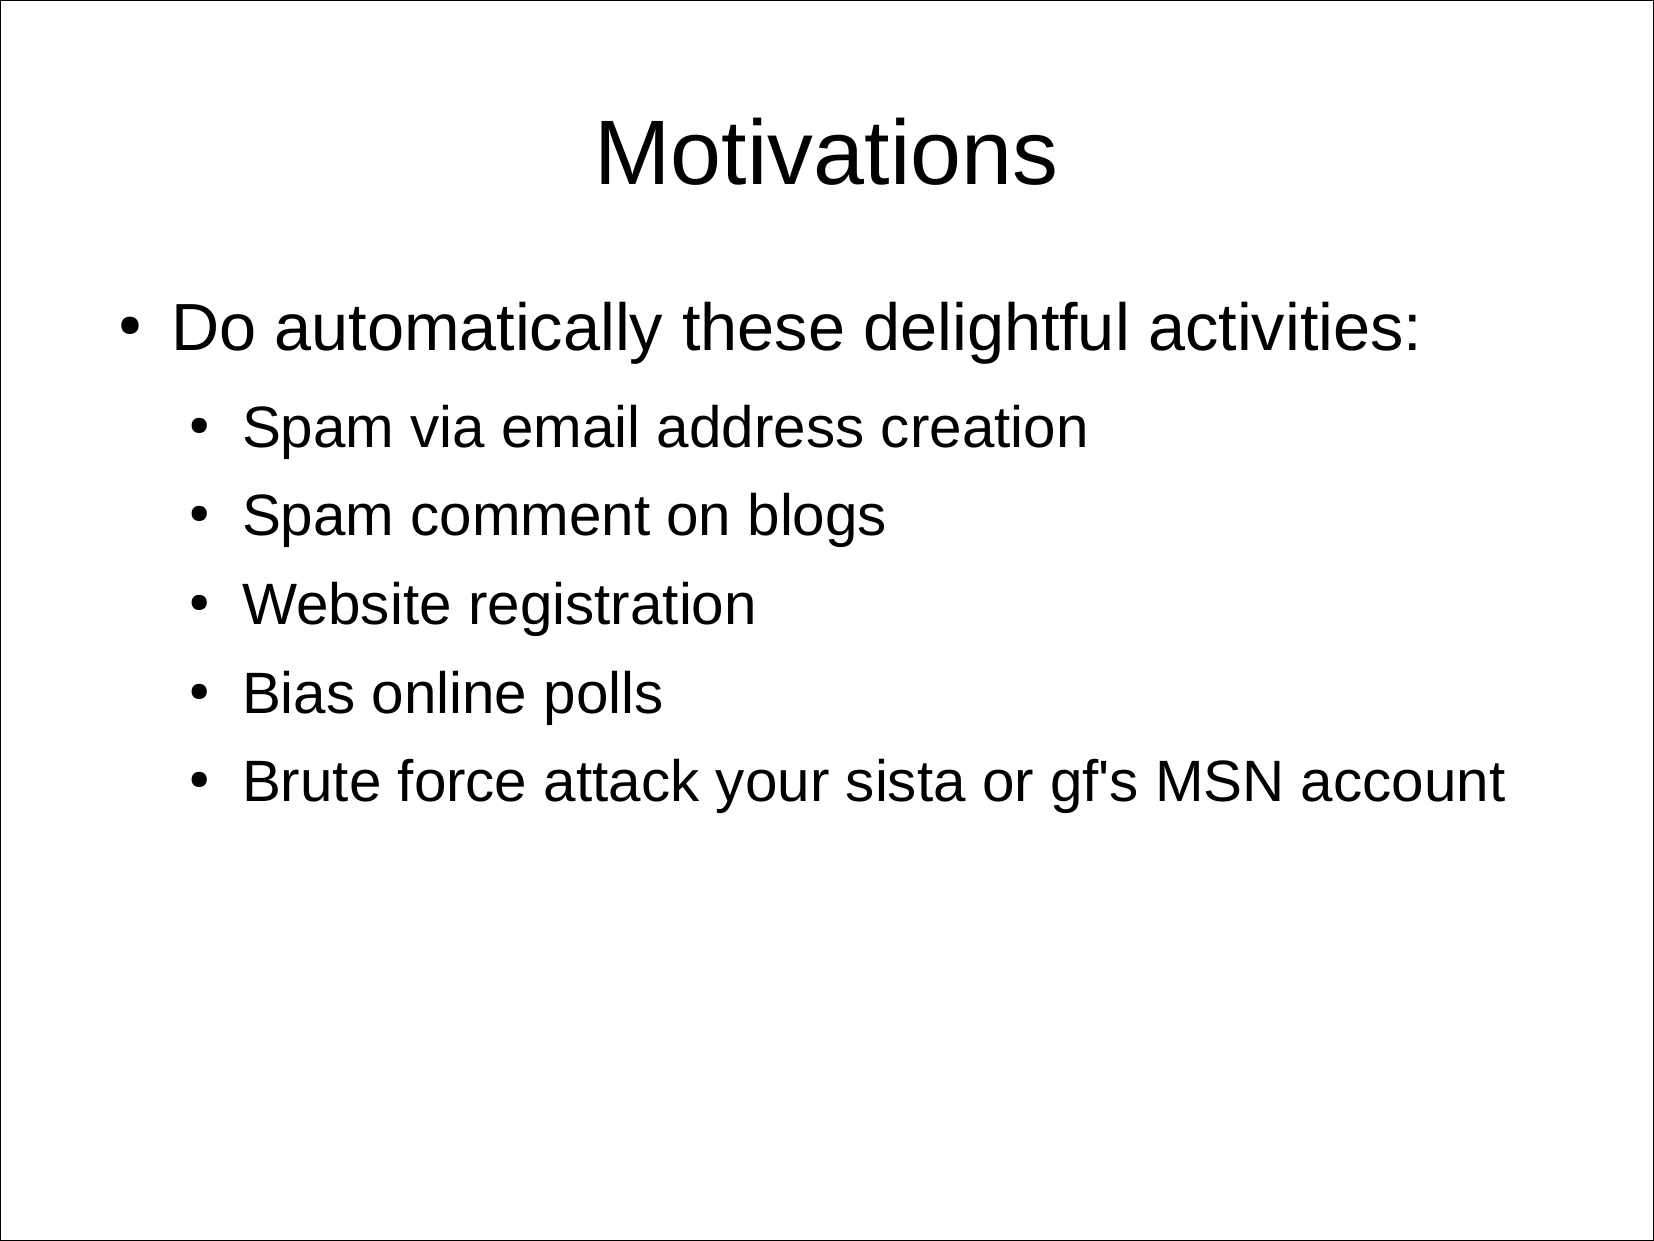

# Motivations
Do automatically these delightful activities:
Spam via email address creation
Spam comment on blogs
Website registration
Bias online polls
Brute force attack your sista or gf's MSN account